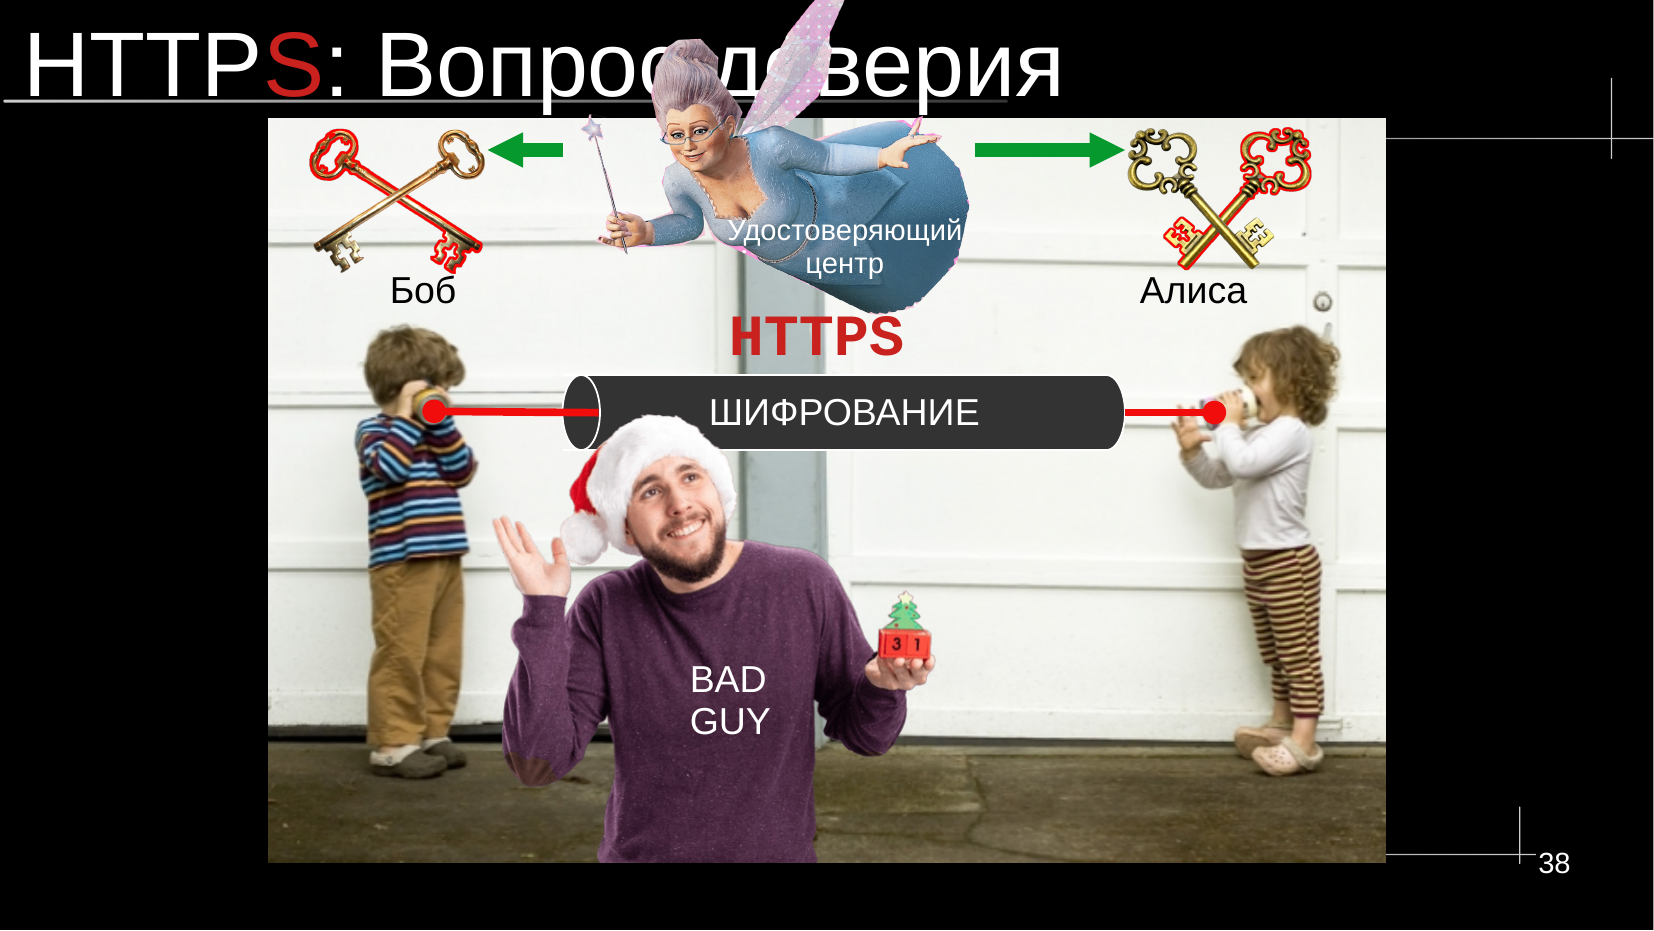

# HTTPS: Вопрос доверия
Удостоверяющий
центр
Боб
Алиса
HTTPS
ШИФРОВАНИЕ
BAD GUY
38